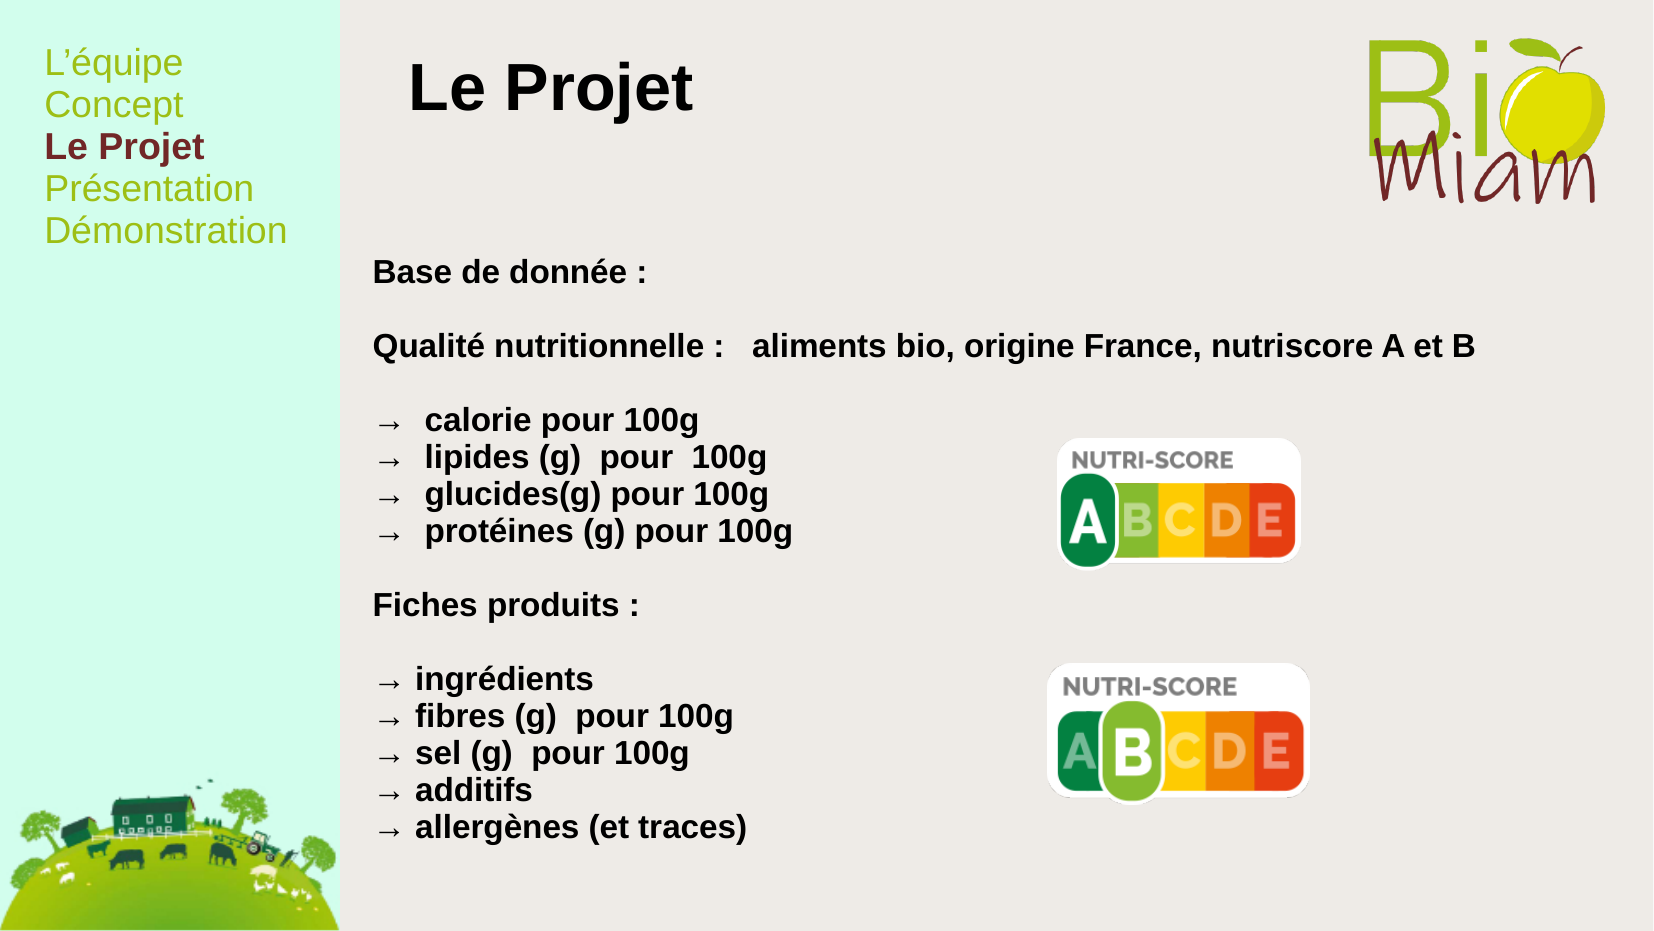

L’équipe
Concept
Le Projet
Présentation
Démonstration
# Agenda
Le Projet
Base de donnée :
Qualité nutritionnelle : aliments bio, origine France, nutriscore A et B
→ calorie pour 100g
→ lipides (g) pour 100g
→ glucides(g) pour 100g
→ protéines (g) pour 100g
Fiches produits :
→ ingrédients
→ fibres (g) pour 100g
→ sel (g) pour 100g
→ additifs
→ allergènes (et traces)